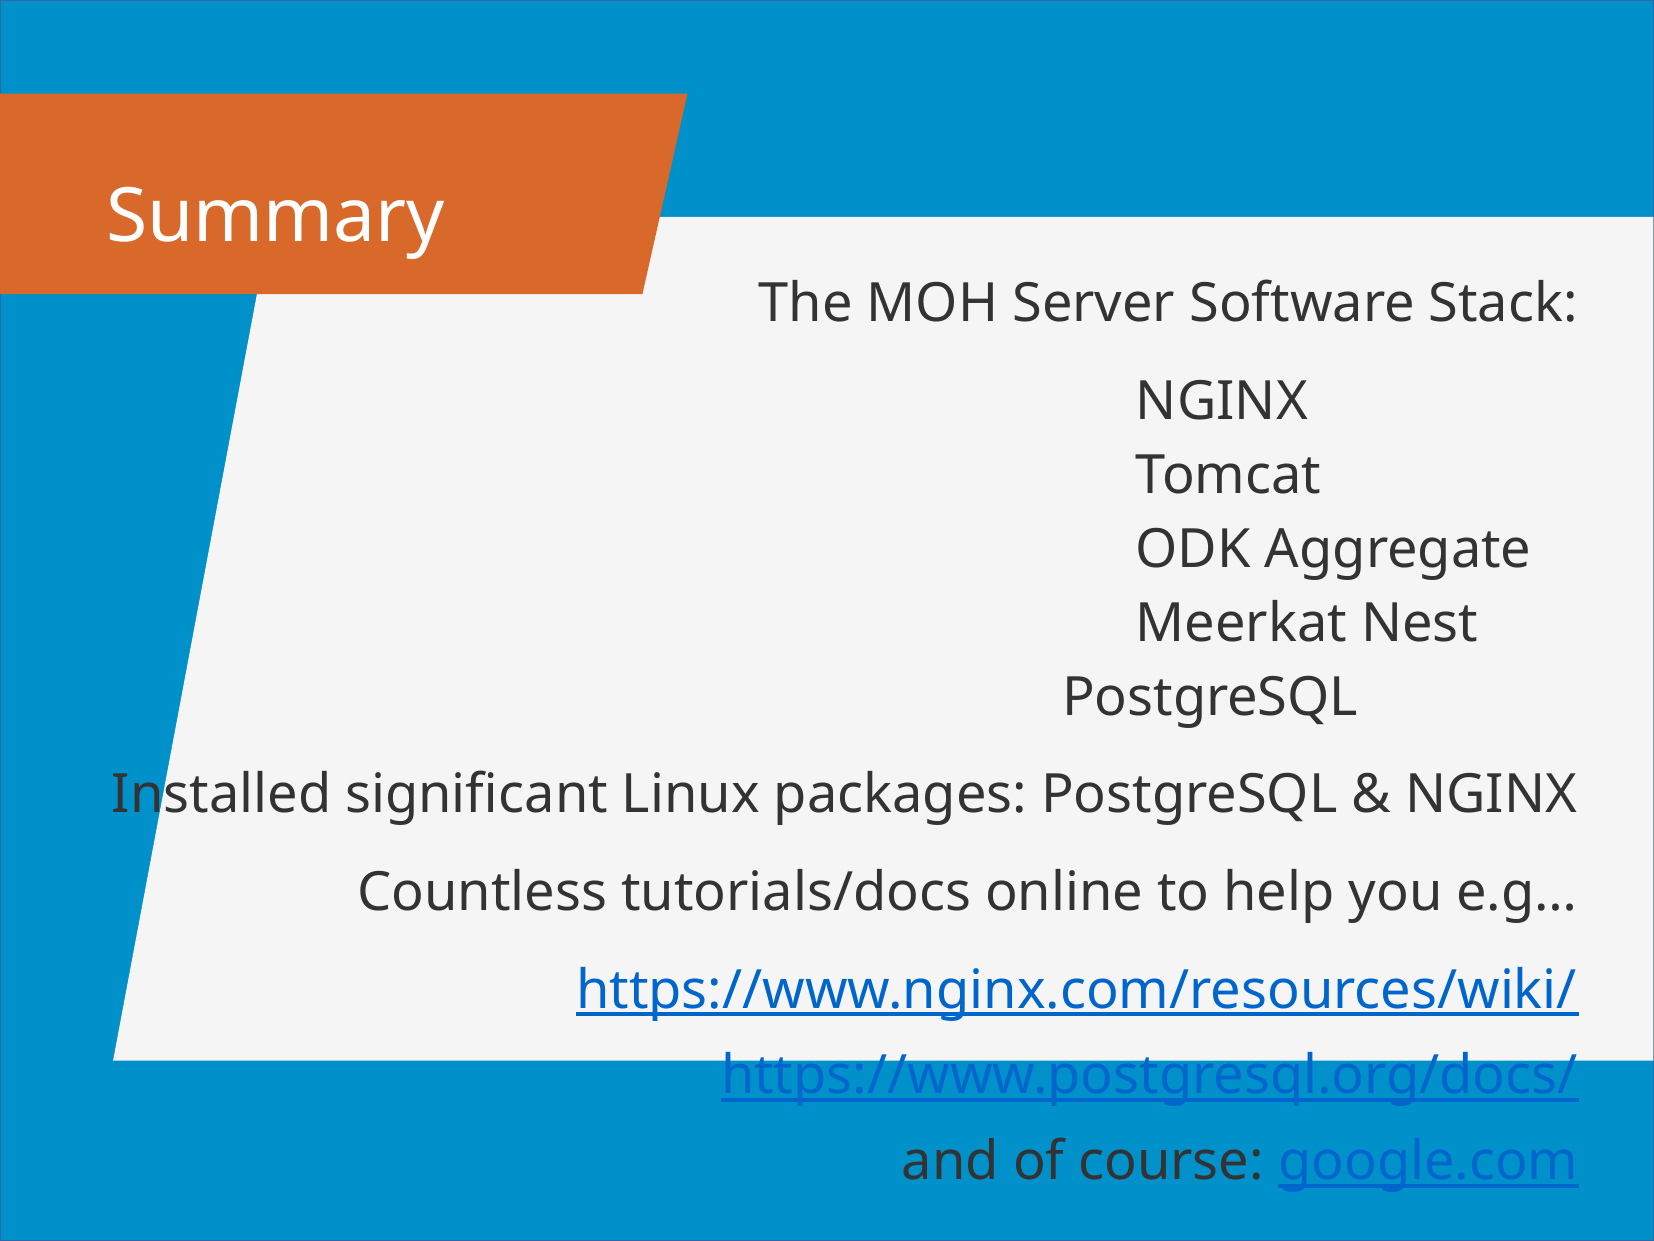

Summary
The MOH Server Software Stack:
			NGINX
Tomcat
ODK Aggregate
Meerkat Nest
PostgreSQL
Installed significant Linux packages: PostgreSQL & NGINX
Countless tutorials/docs online to help you e.g…
https://www.nginx.com/resources/wiki/
https://www.postgresql.org/docs/
and of course: google.com
17